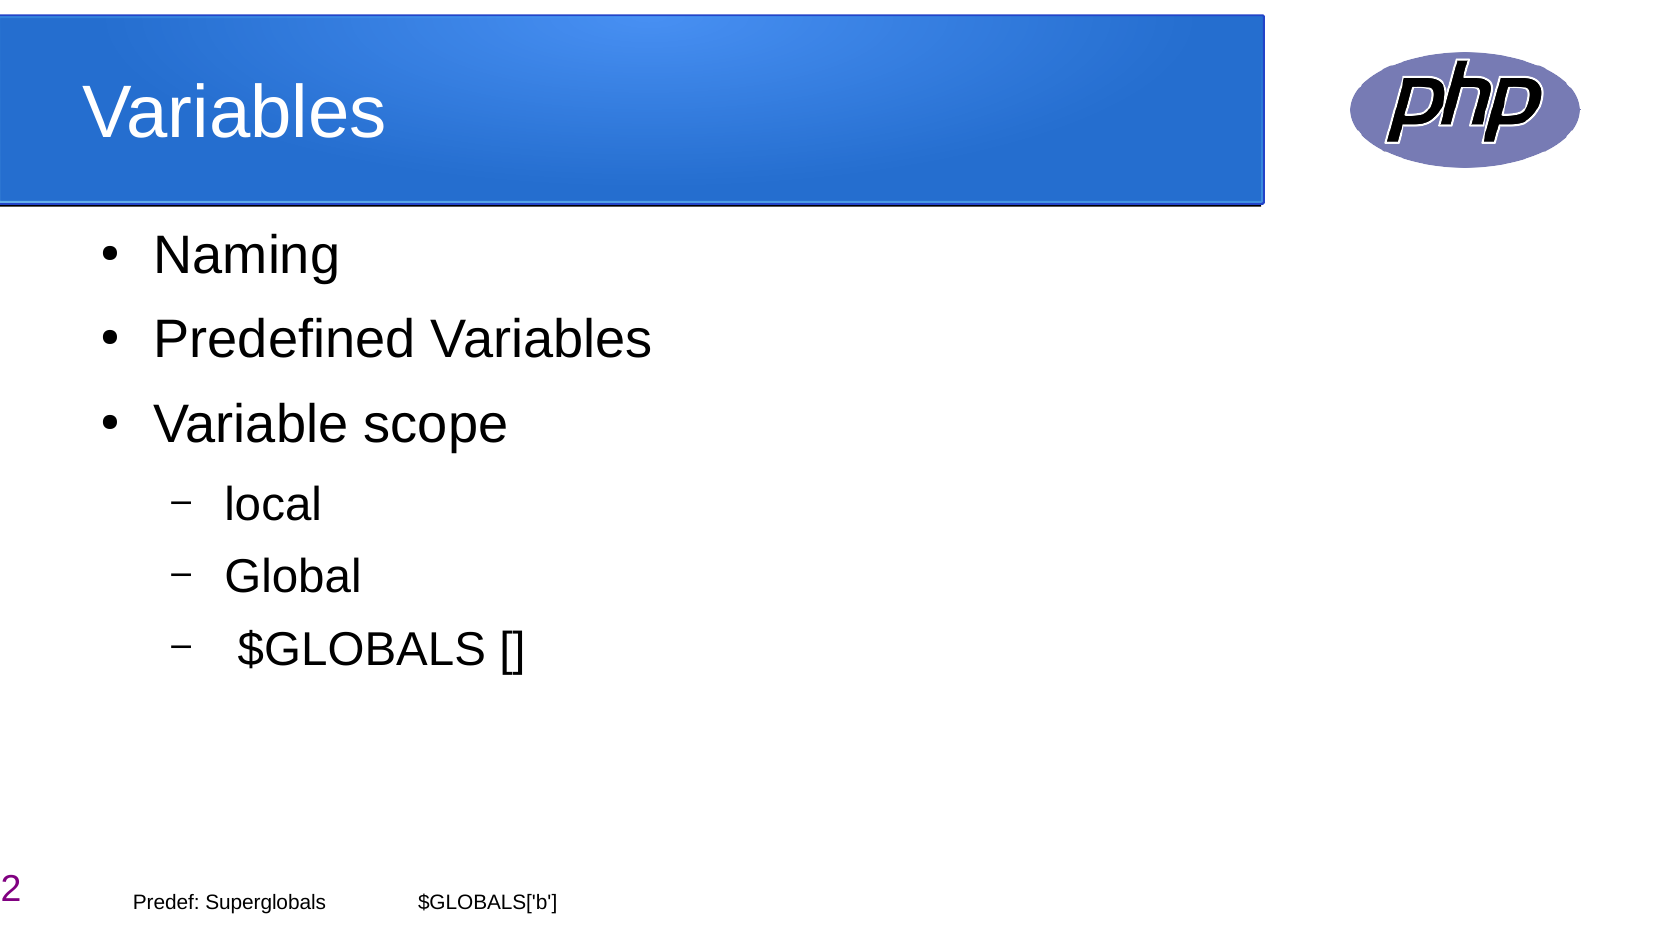

# Variables
Naming
Predefined Variables
Variable scope
local
Global
 $GLOBALS []
Predef: Superglobals $GLOBALS['b']